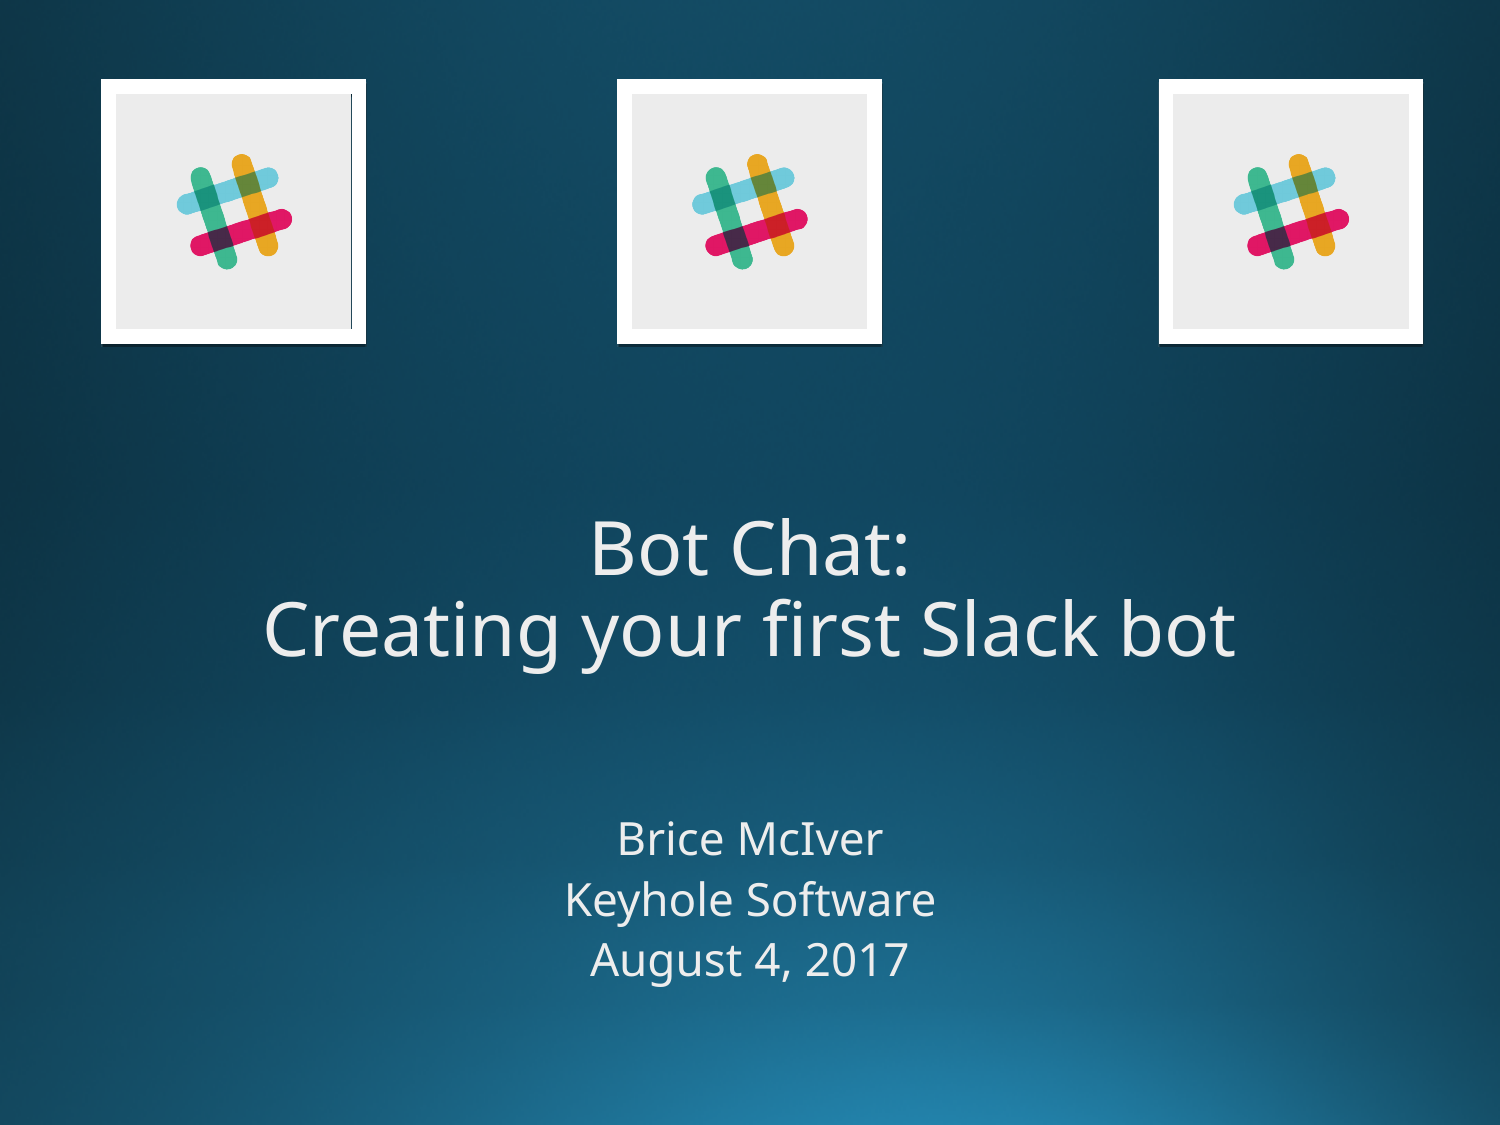

# Bot Chat: Creating your first Slack bot
Brice McIver
Keyhole Software
August 4, 2017